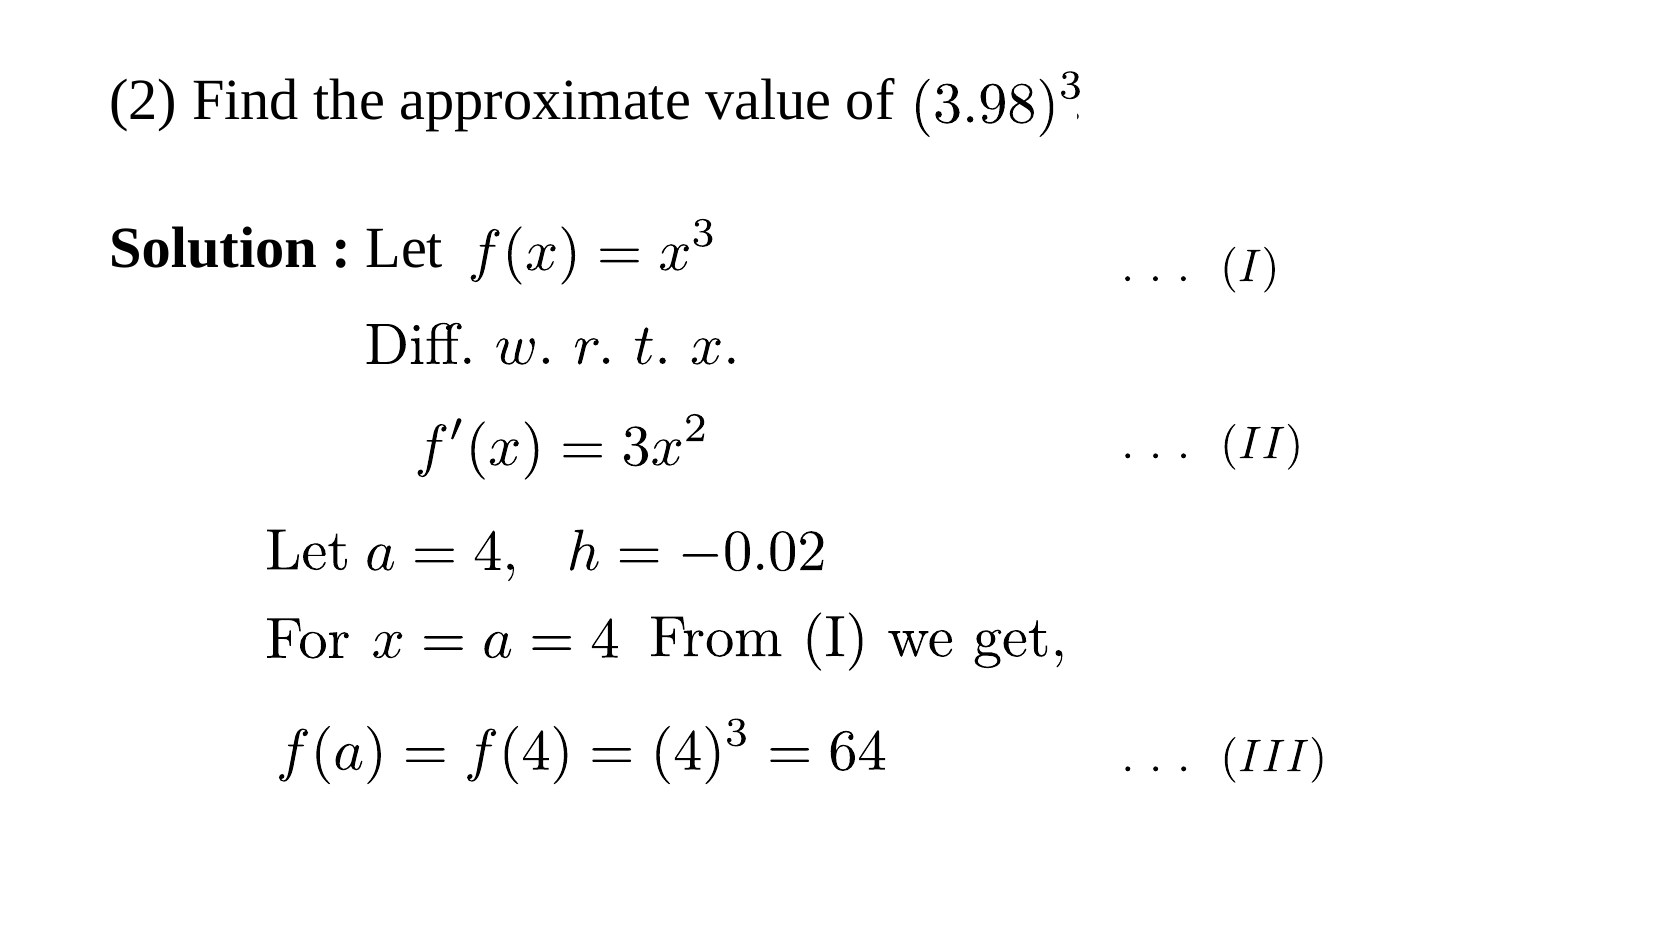

# (2) Find the approximate value of . Solution : Let